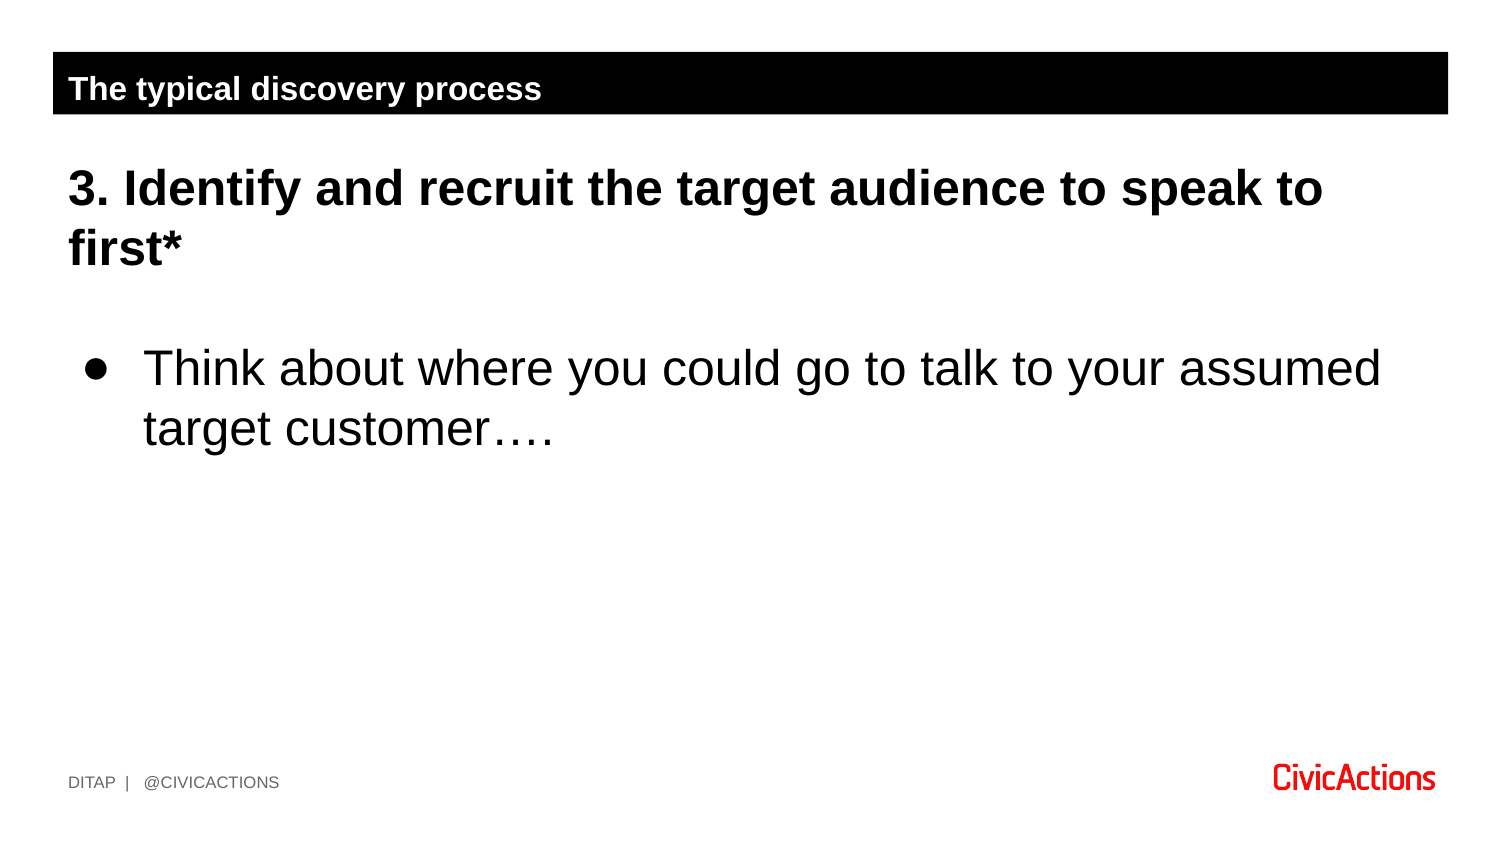

The typical discovery process
3. Identify and recruit the target audience to speak to first*
Think about where you could go to talk to your assumed target customer….
#